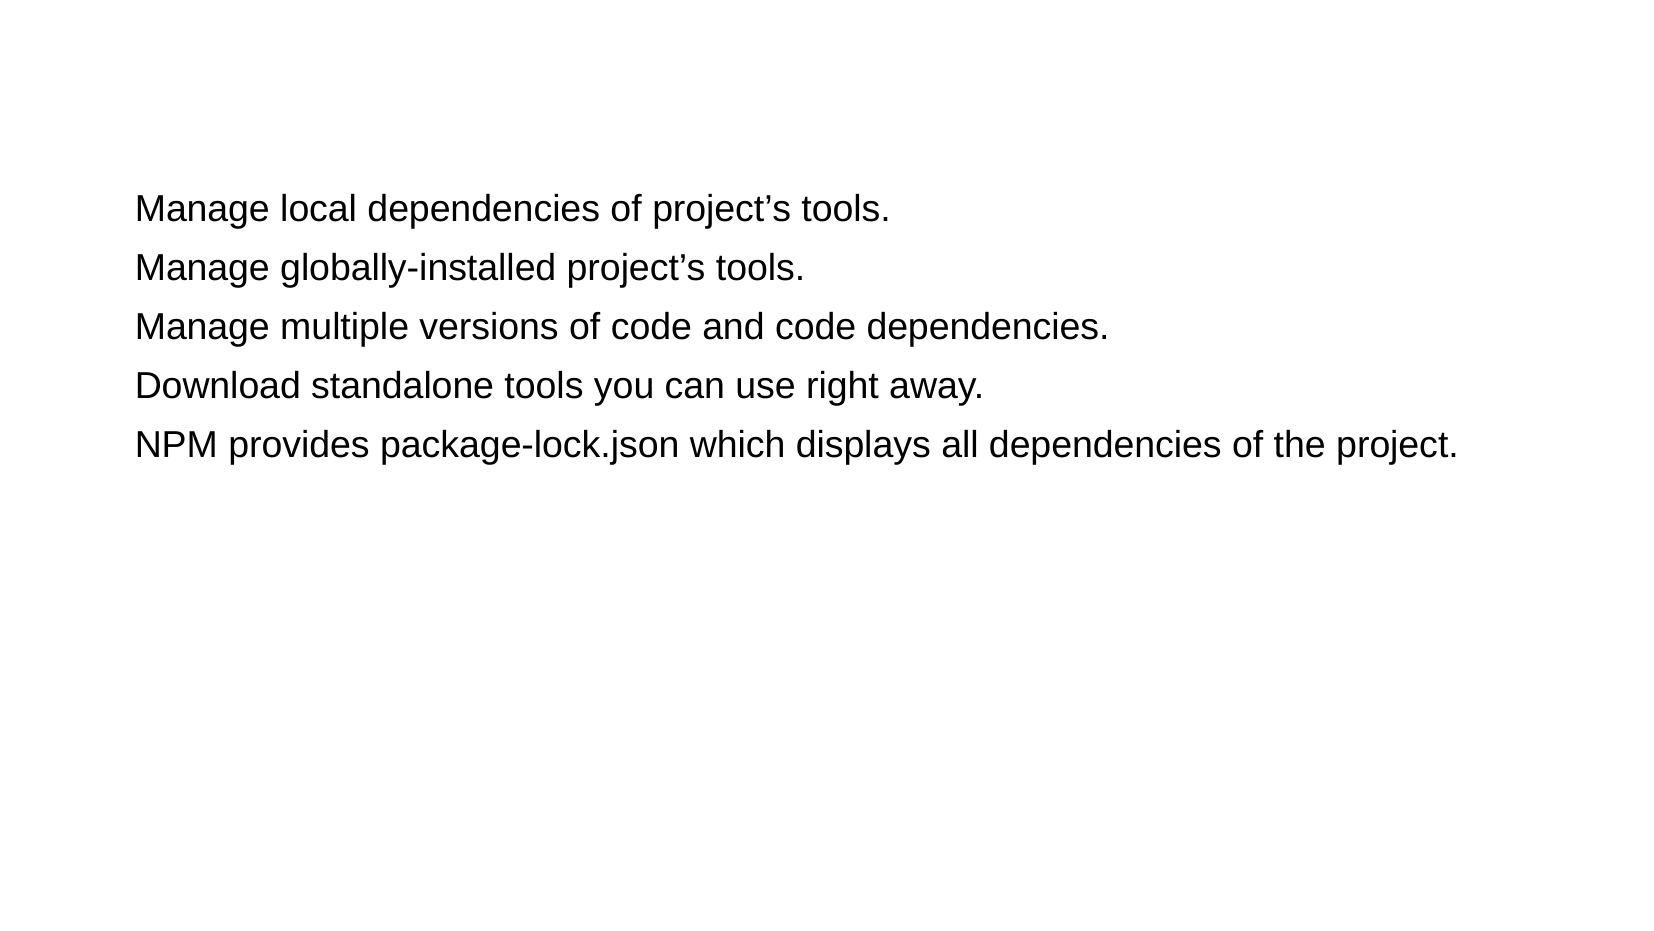

Manage local dependencies of project’s tools.
Manage globally-installed project’s tools.
Manage multiple versions of code and code dependencies.
Download standalone tools you can use right away.
NPM provides package-lock.json which displays all dependencies of the project.